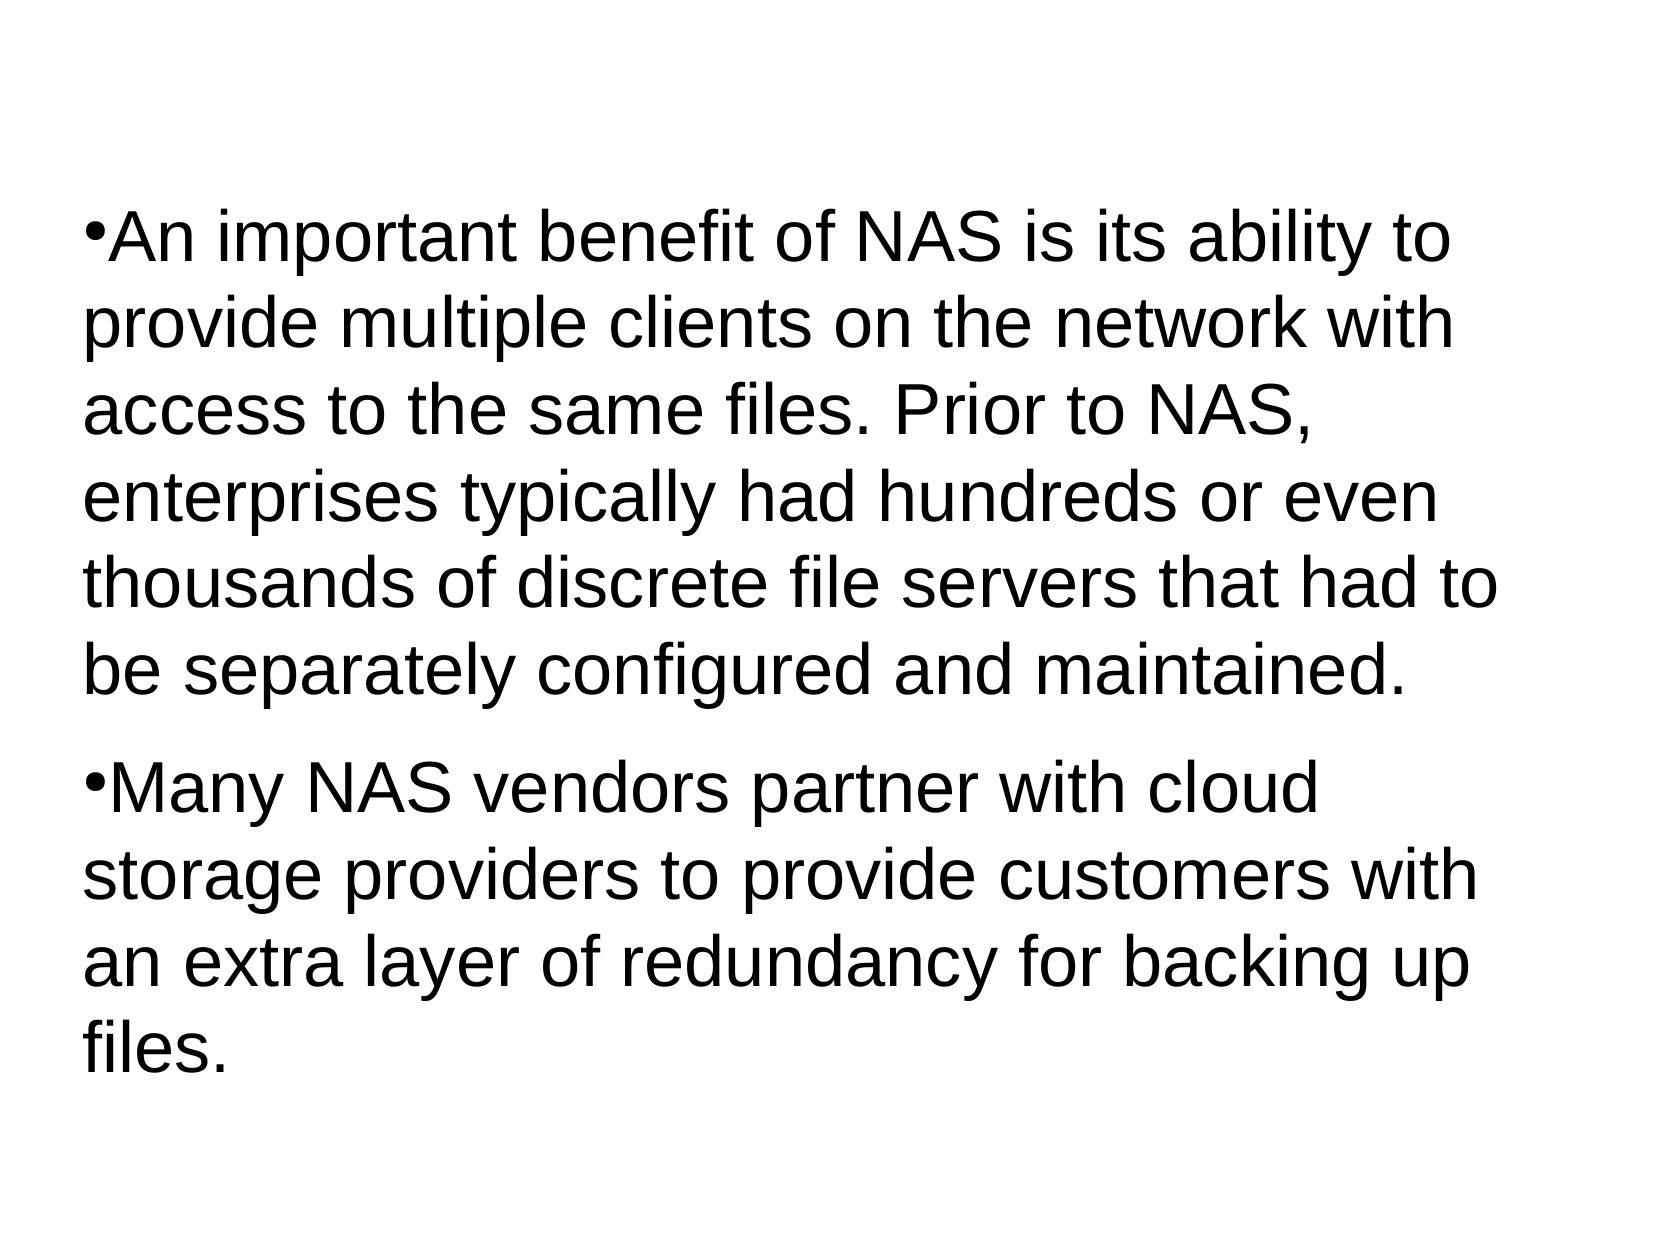

# An important benefit of NAS is its ability to provide multiple clients on the network with access to the same files. Prior to NAS, enterprises typically had hundreds or even thousands of discrete file servers that had to be separately configured and maintained.
Many NAS vendors partner with cloud storage providers to provide customers with an extra layer of redundancy for backing up files.